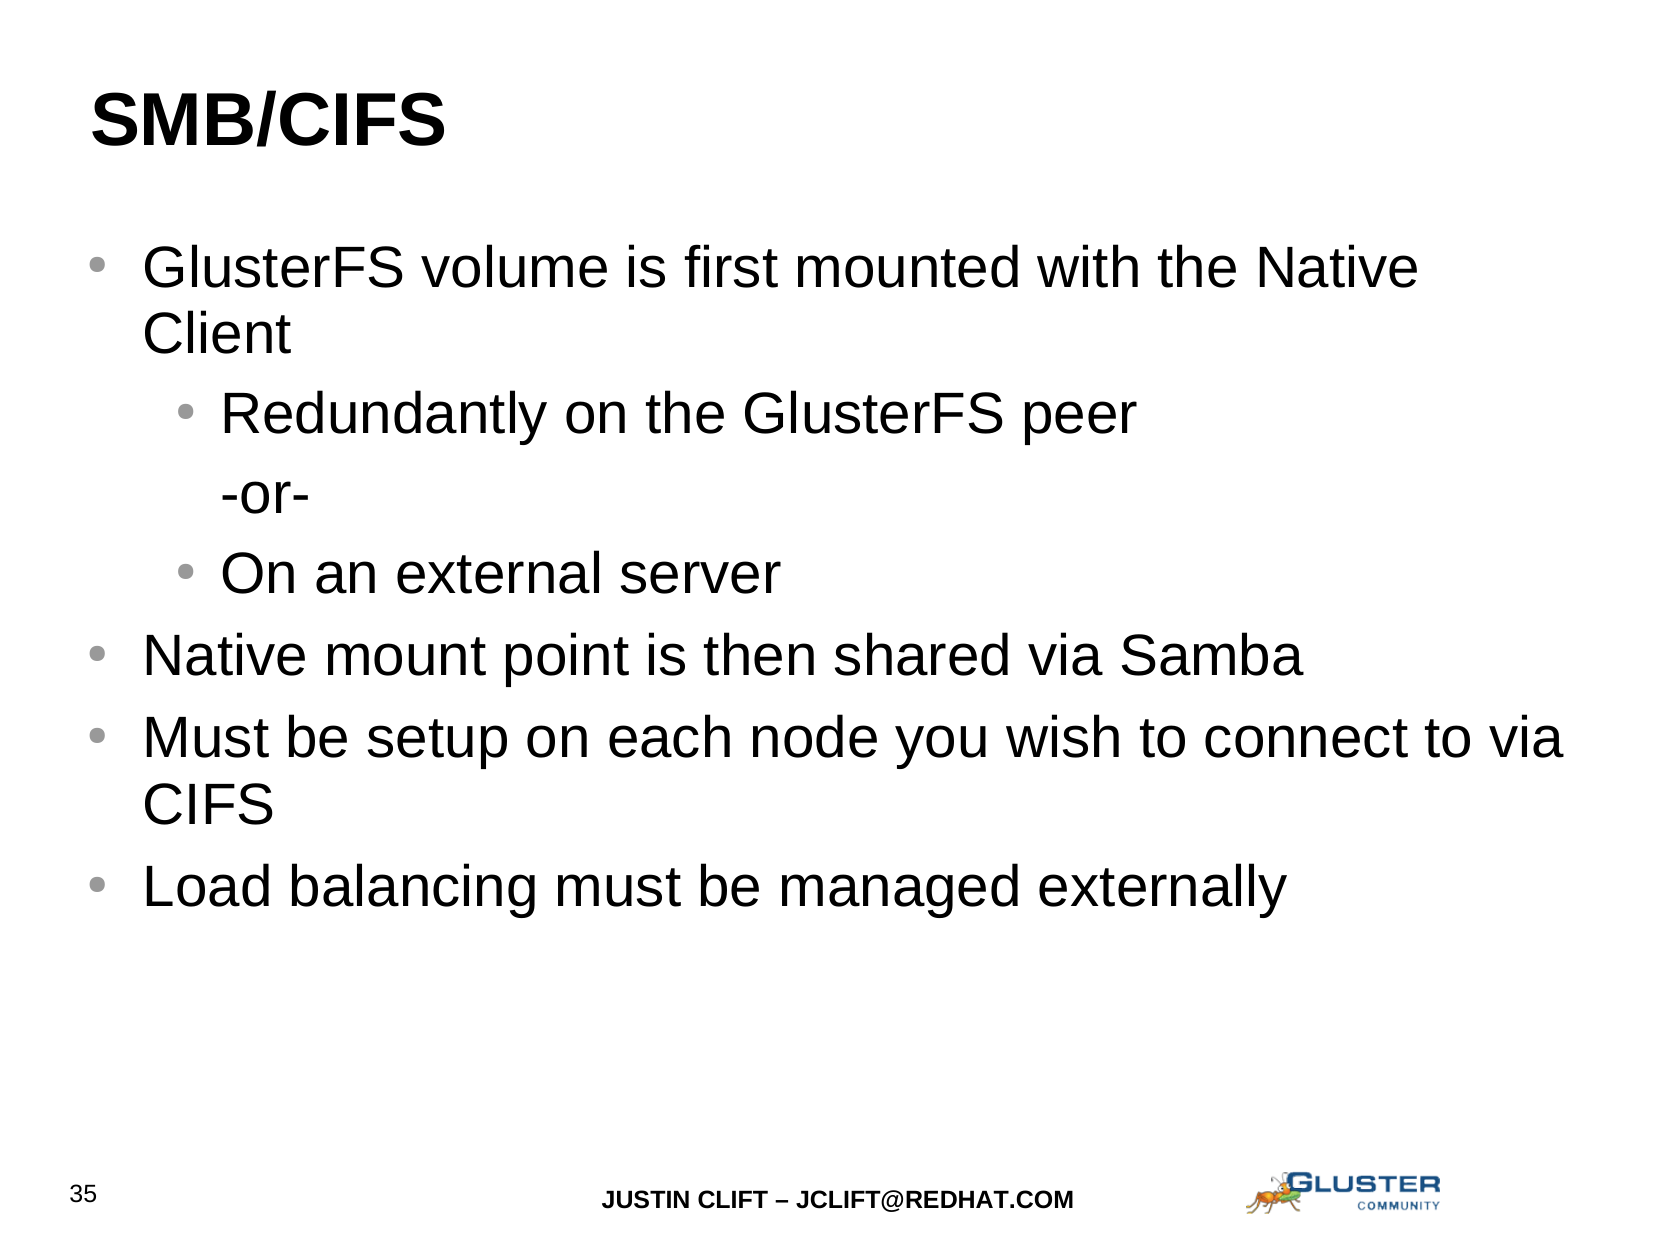

# SMB/CIFS
GlusterFS volume is first mounted with the Native Client
Redundantly on the GlusterFS peer
-or-
On an external server
Native mount point is then shared via Samba
Must be setup on each node you wish to connect to via CIFS
Load balancing must be managed externally